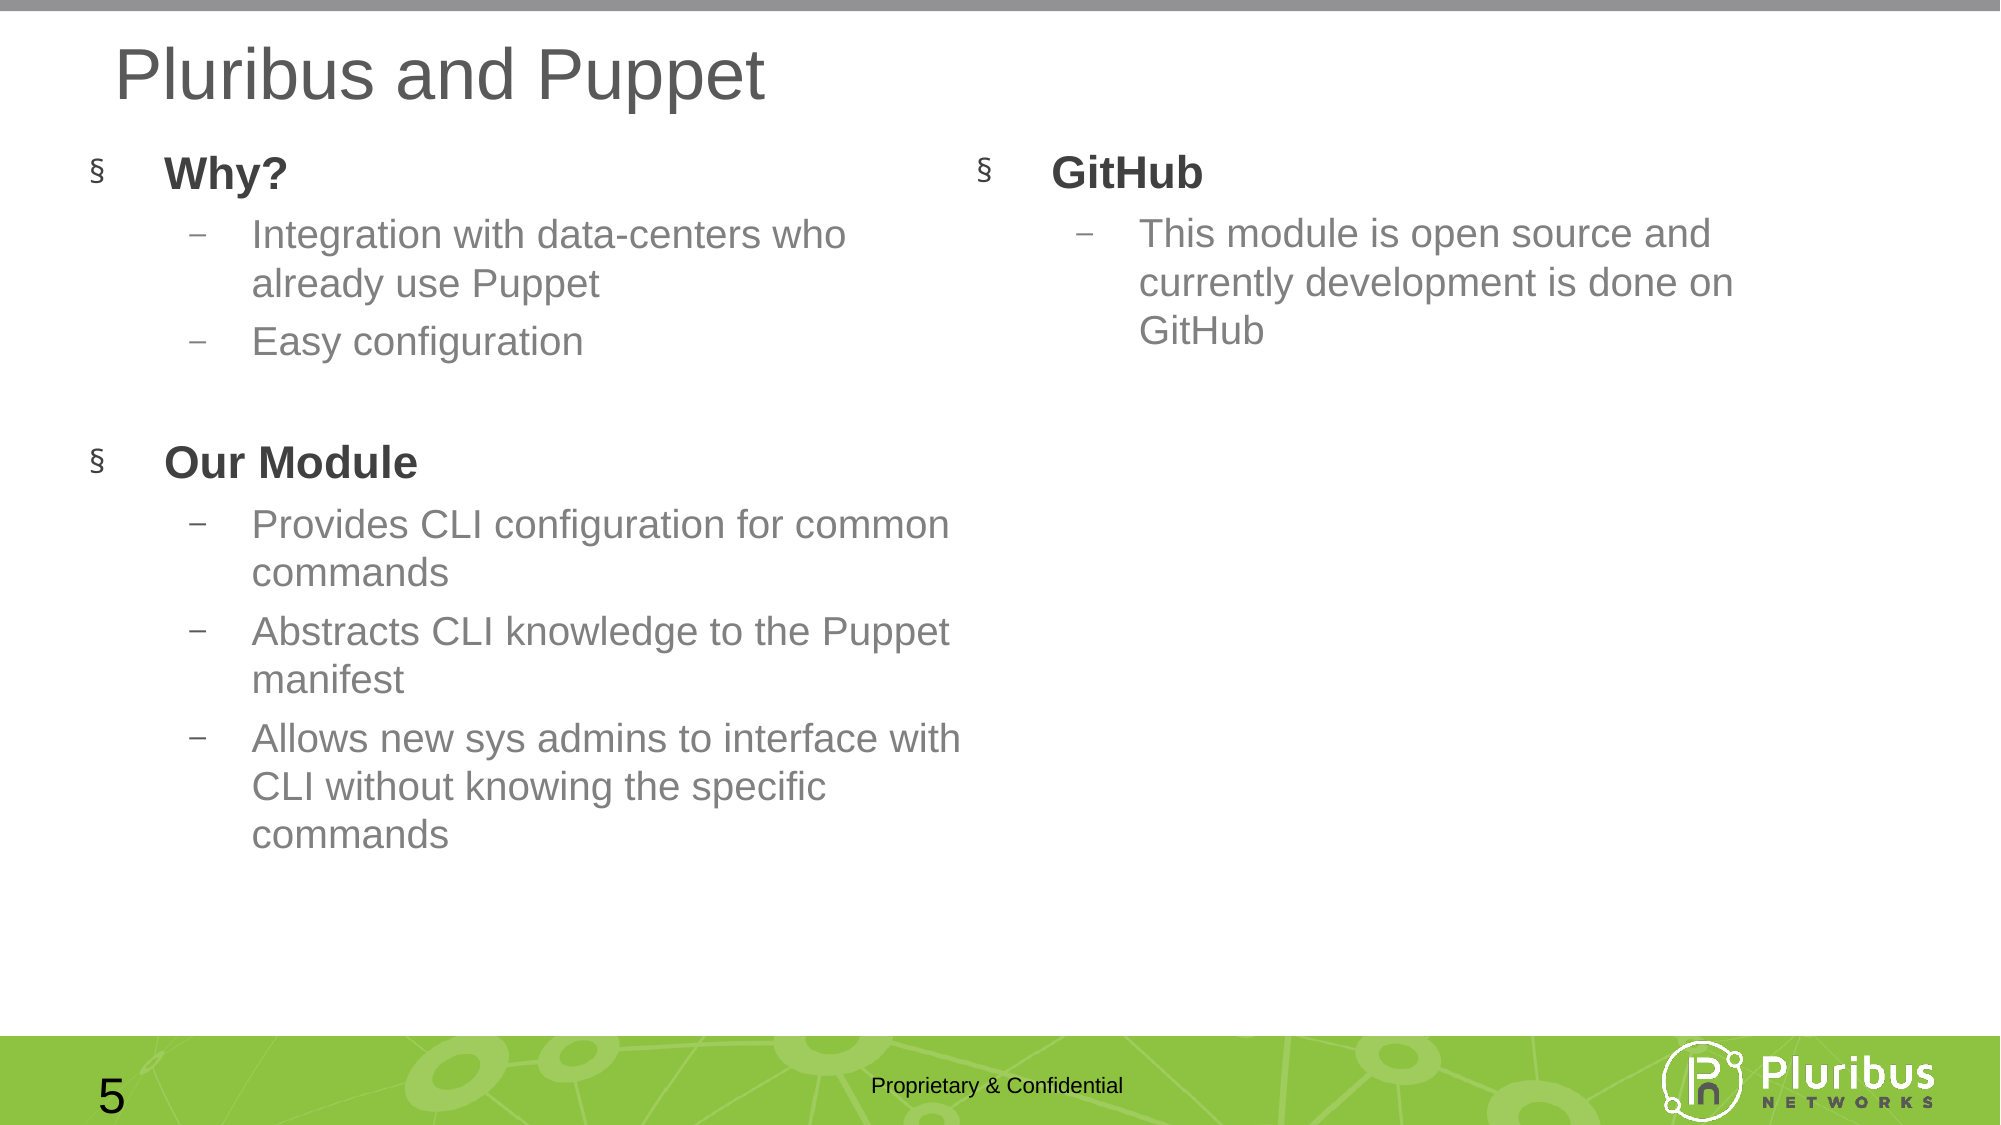

# Pluribus and Puppet
GitHub
This module is open source and currently development is done on GitHub
Why?
Integration with data-centers who already use Puppet
Easy configuration
Our Module
Provides CLI configuration for common commands
Abstracts CLI knowledge to the Puppet manifest
Allows new sys admins to interface with CLI without knowing the specific commands